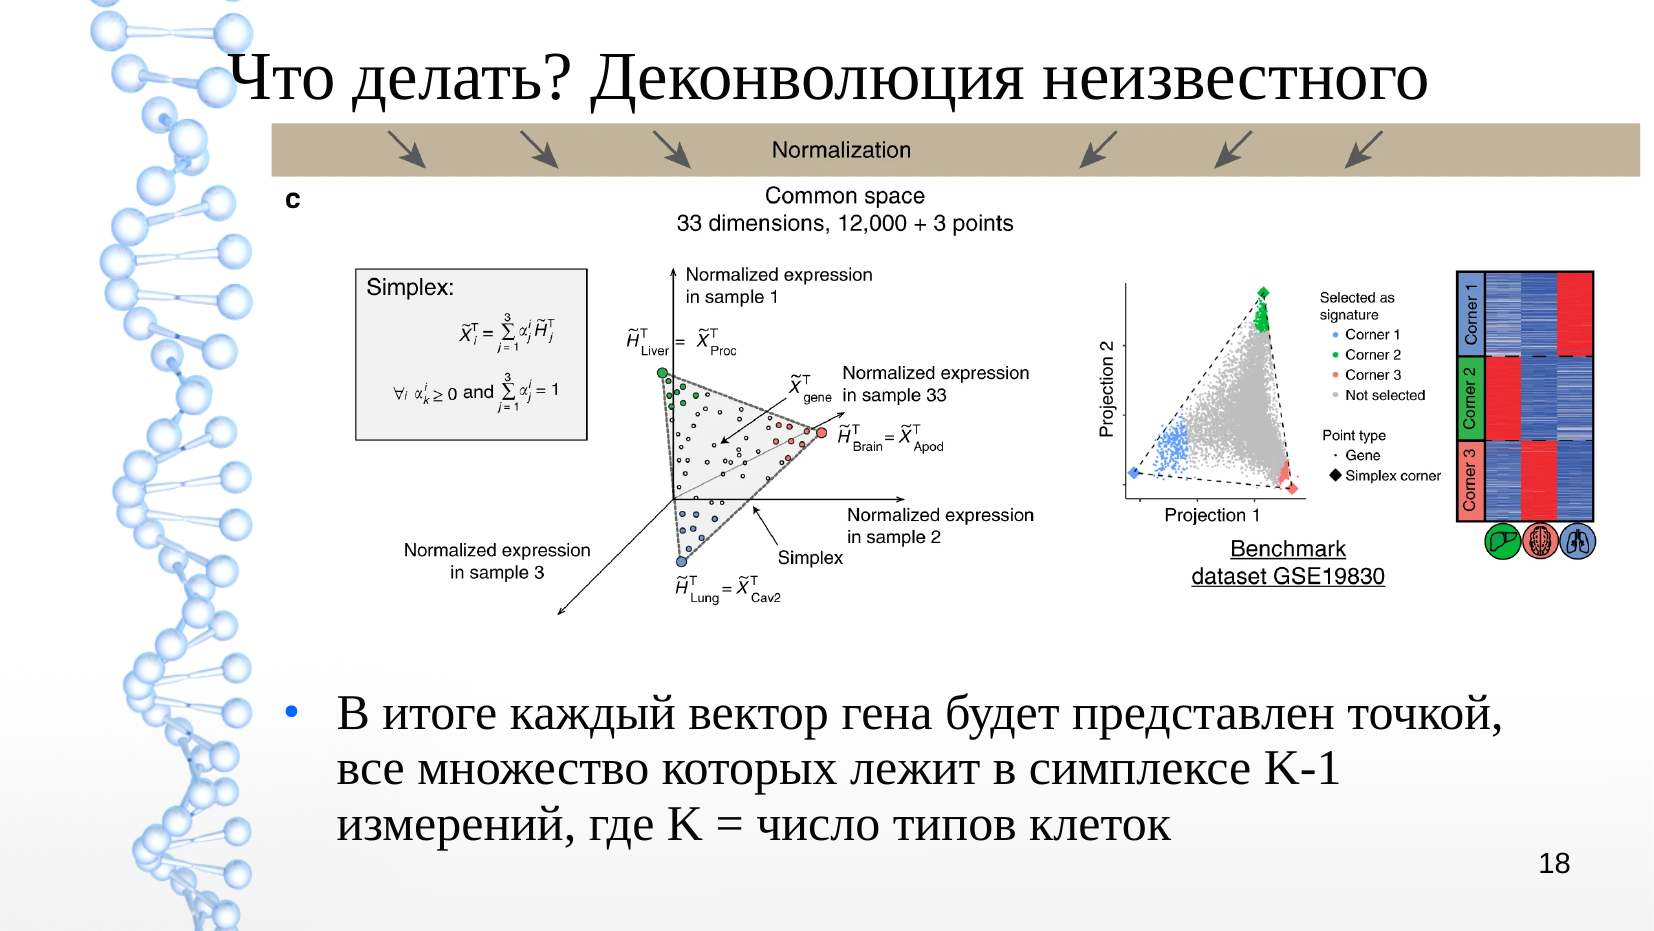

# Что делать? Деконволюция неизвестного
В итоге каждый вектор гена будет представлен точкой, все множество которых лежит в симплексе K-1 измерений, где K = число типов клеток
18